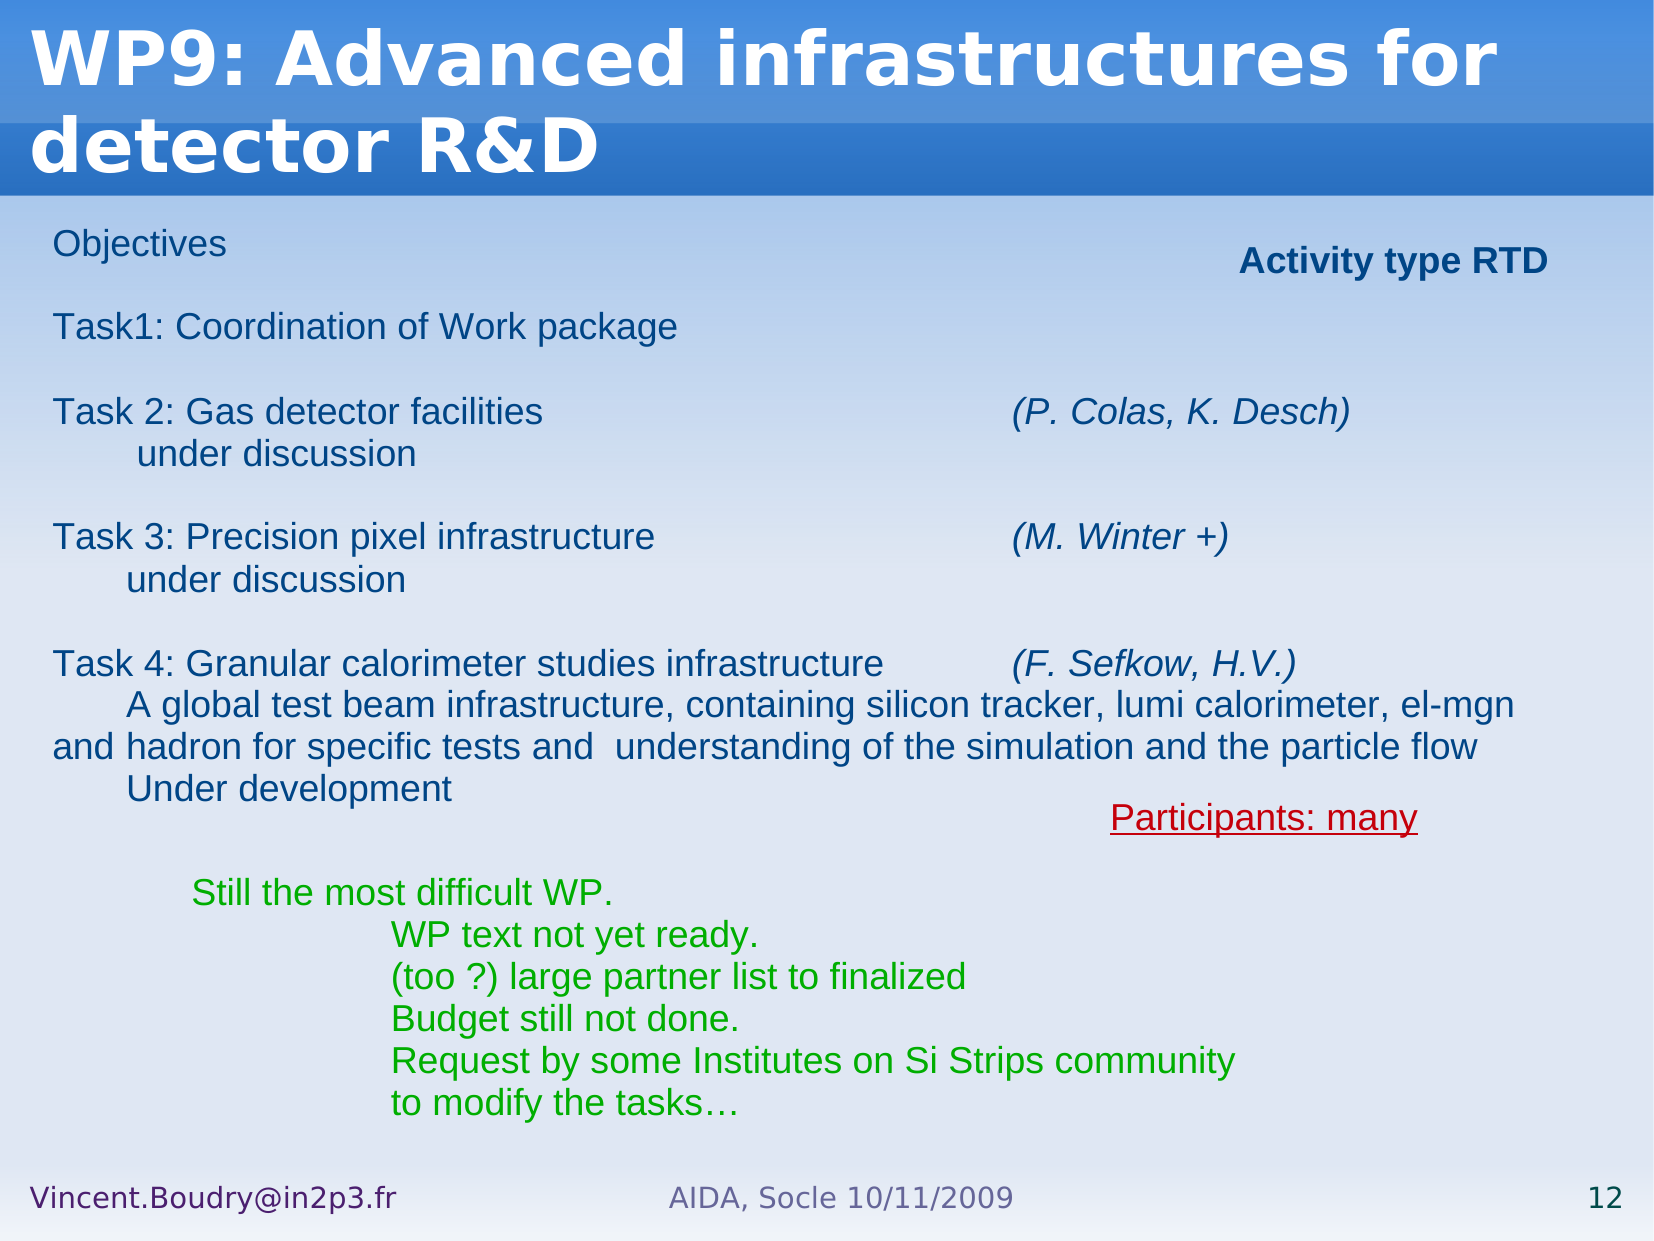

# WP9: Advanced infrastructures for detector R&D
Objectives
Task1: Coordination of Work package
Task 2: Gas detector facilities							(P. Colas, K. Desch)
	 under discussion
Task 3: Precision pixel infrastructure					(M. Winter +)
	under discussion
Task 4: Granular calorimeter studies infrastructure		(F. Sefkow, H.V.)
	A global test beam infrastructure, containing silicon tracker, lumi calorimeter, el-mgn and 	hadron for specific tests and understanding of the simulation and the particle flow
	Under development
Activity type RTD
Participants: many
Still the most difficult WP.
 WP text not yet ready.
 (too ?) large partner list to finalized
 Budget still not done.
 Request by some Institutes on Si Strips community
 to modify the tasks…
AIDA, Socle 10/11/2009
12